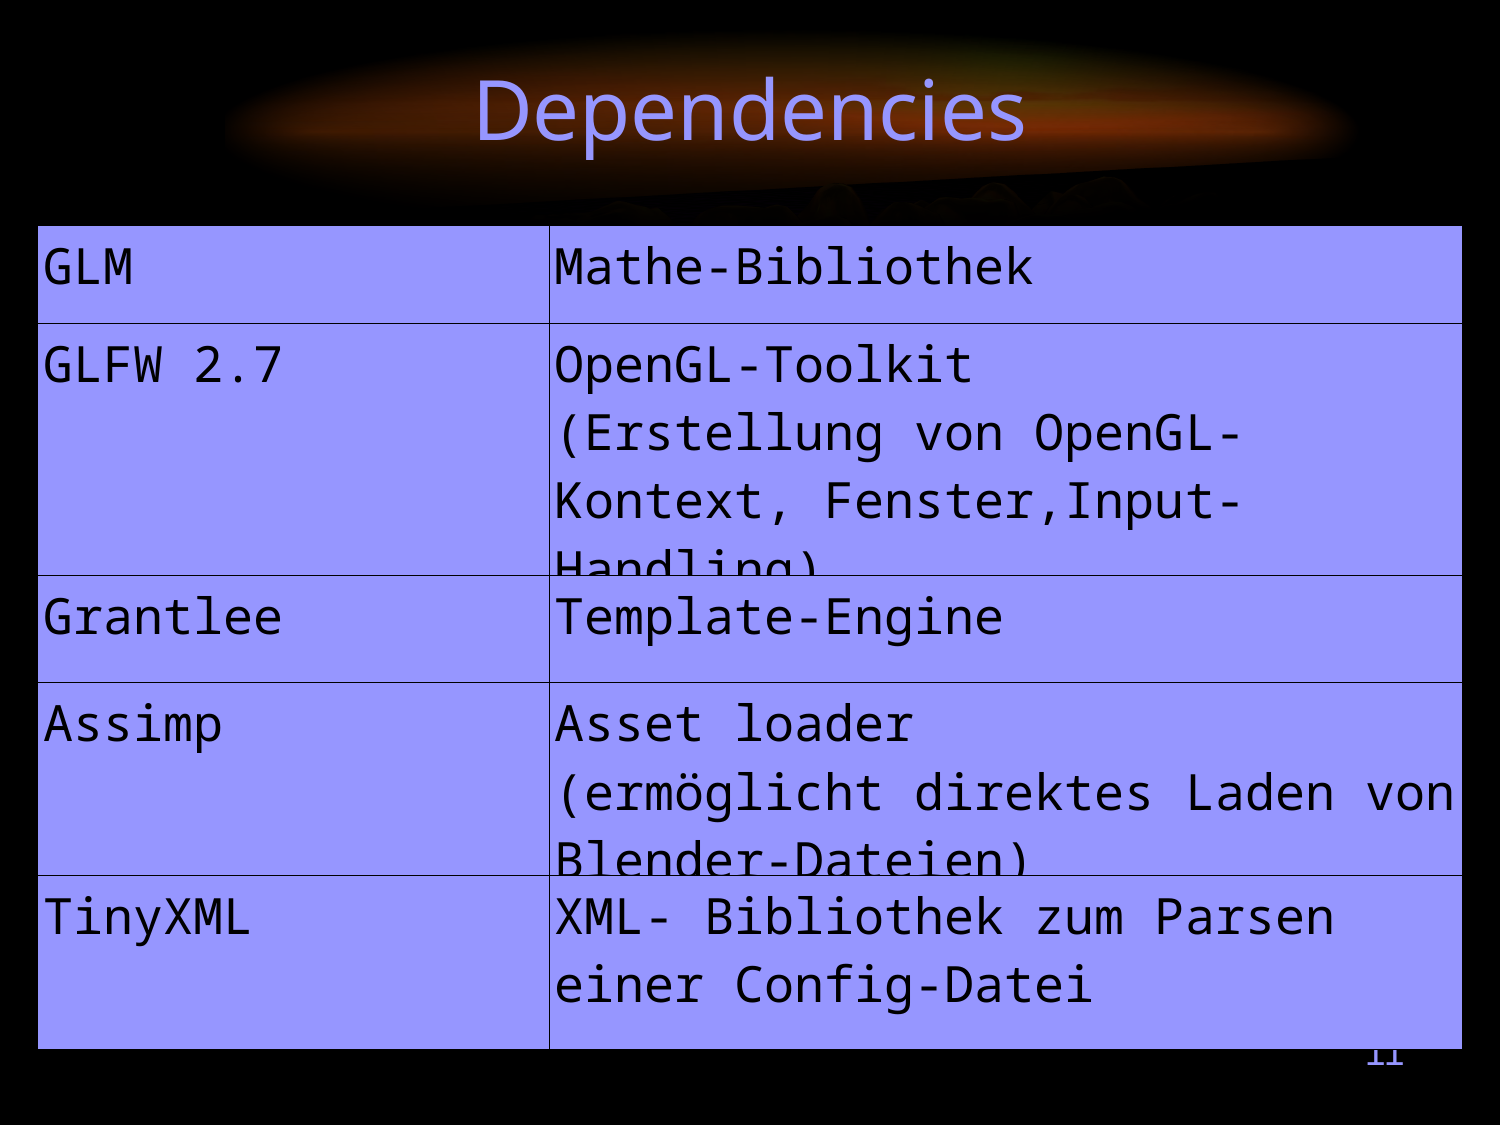

Dependencies
| GLM | Mathe-Bibliothek |
| --- | --- |
| GLFW 2.7 | OpenGL-Toolkit (Erstellung von OpenGL-Kontext, Fenster,Input-Handling) |
| Grantlee | Template-Engine |
| Assimp | Asset loader (ermöglicht direktes Laden von Blender-Dateien) |
| TinyXML | XML- Bibliothek zum Parsen einer Config-Datei |
11